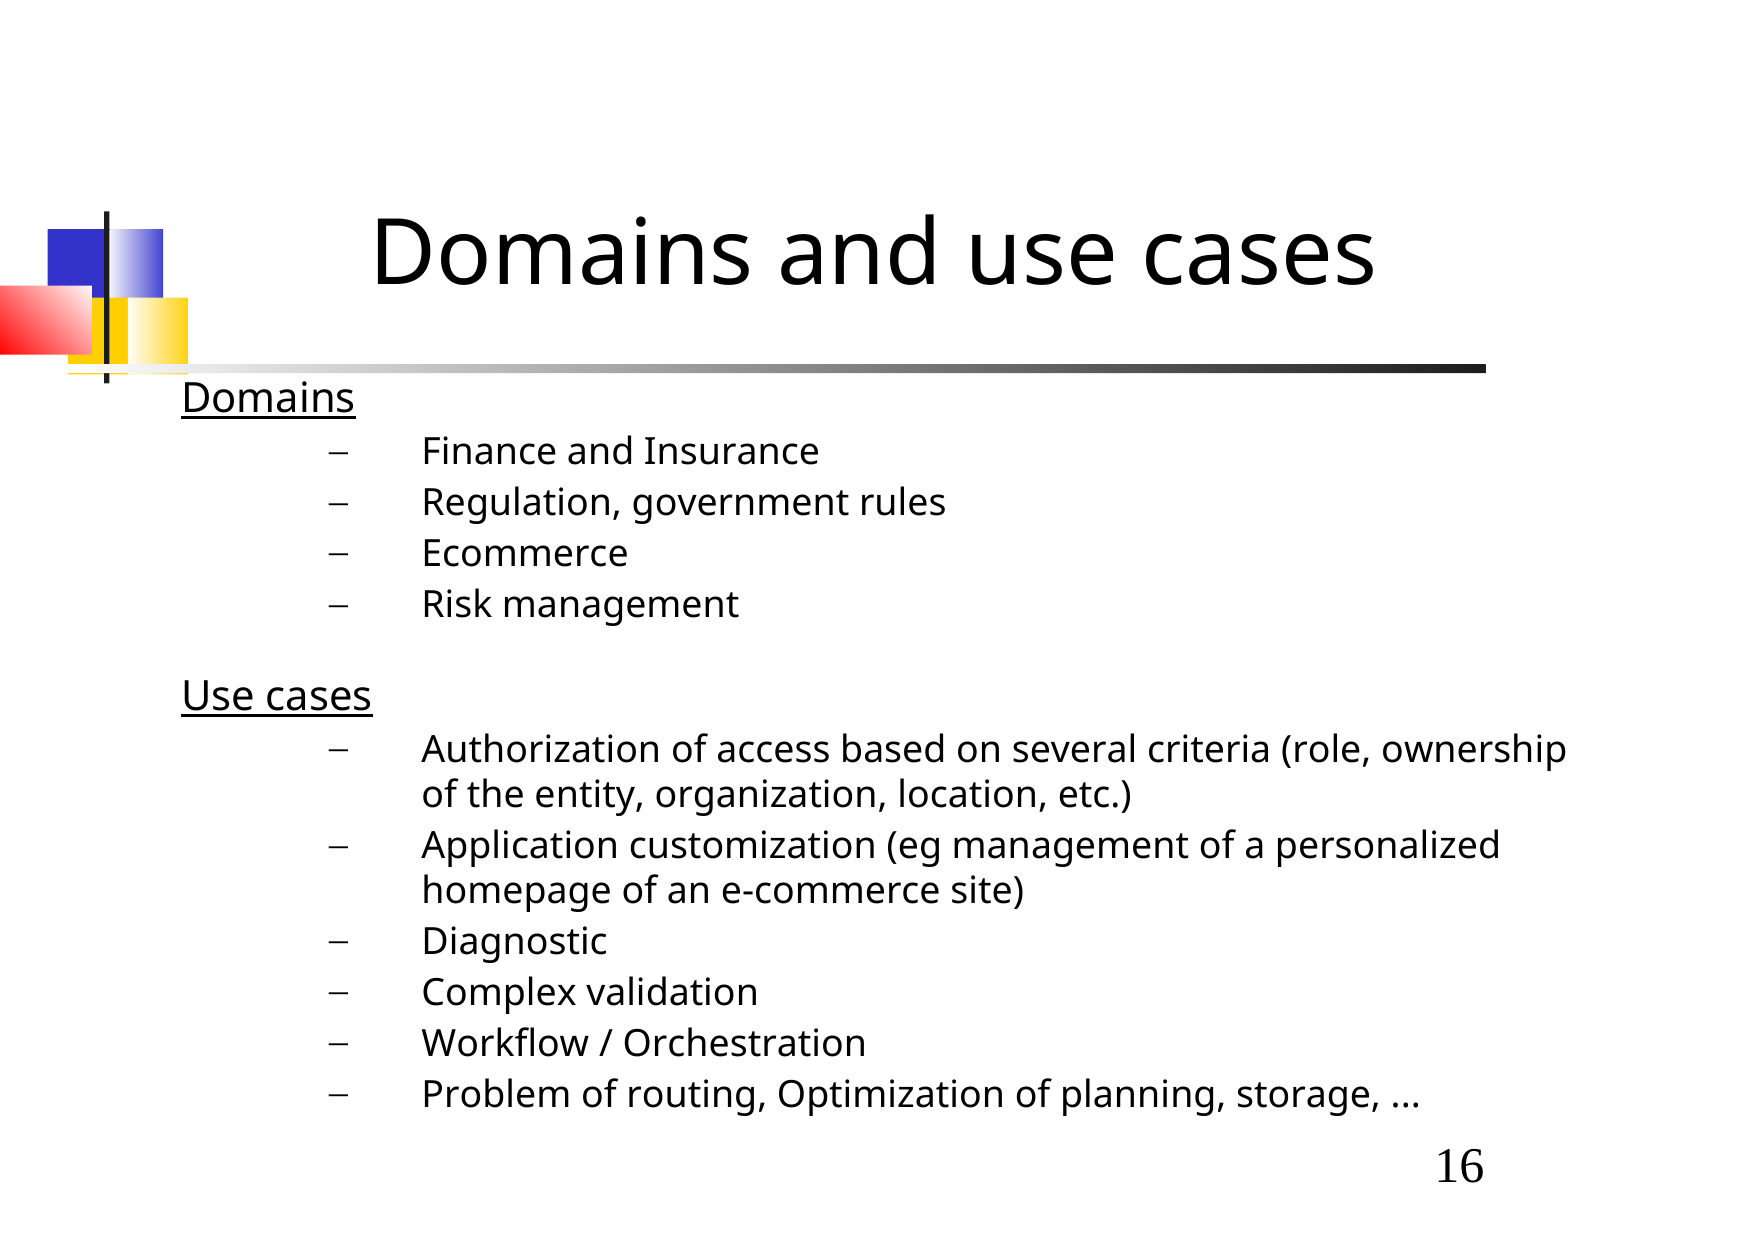

# Domains and use cases
Domains
Finance and Insurance
Regulation, government rules
Ecommerce
Risk management
Use cases
Authorization of access based on several criteria (role, ownership of the entity, organization, location, etc.)
Application customization (eg management of a personalized homepage of an e-commerce site)
Diagnostic
Complex validation
Workflow / Orchestration
Problem of routing, Optimization of planning, storage, ...